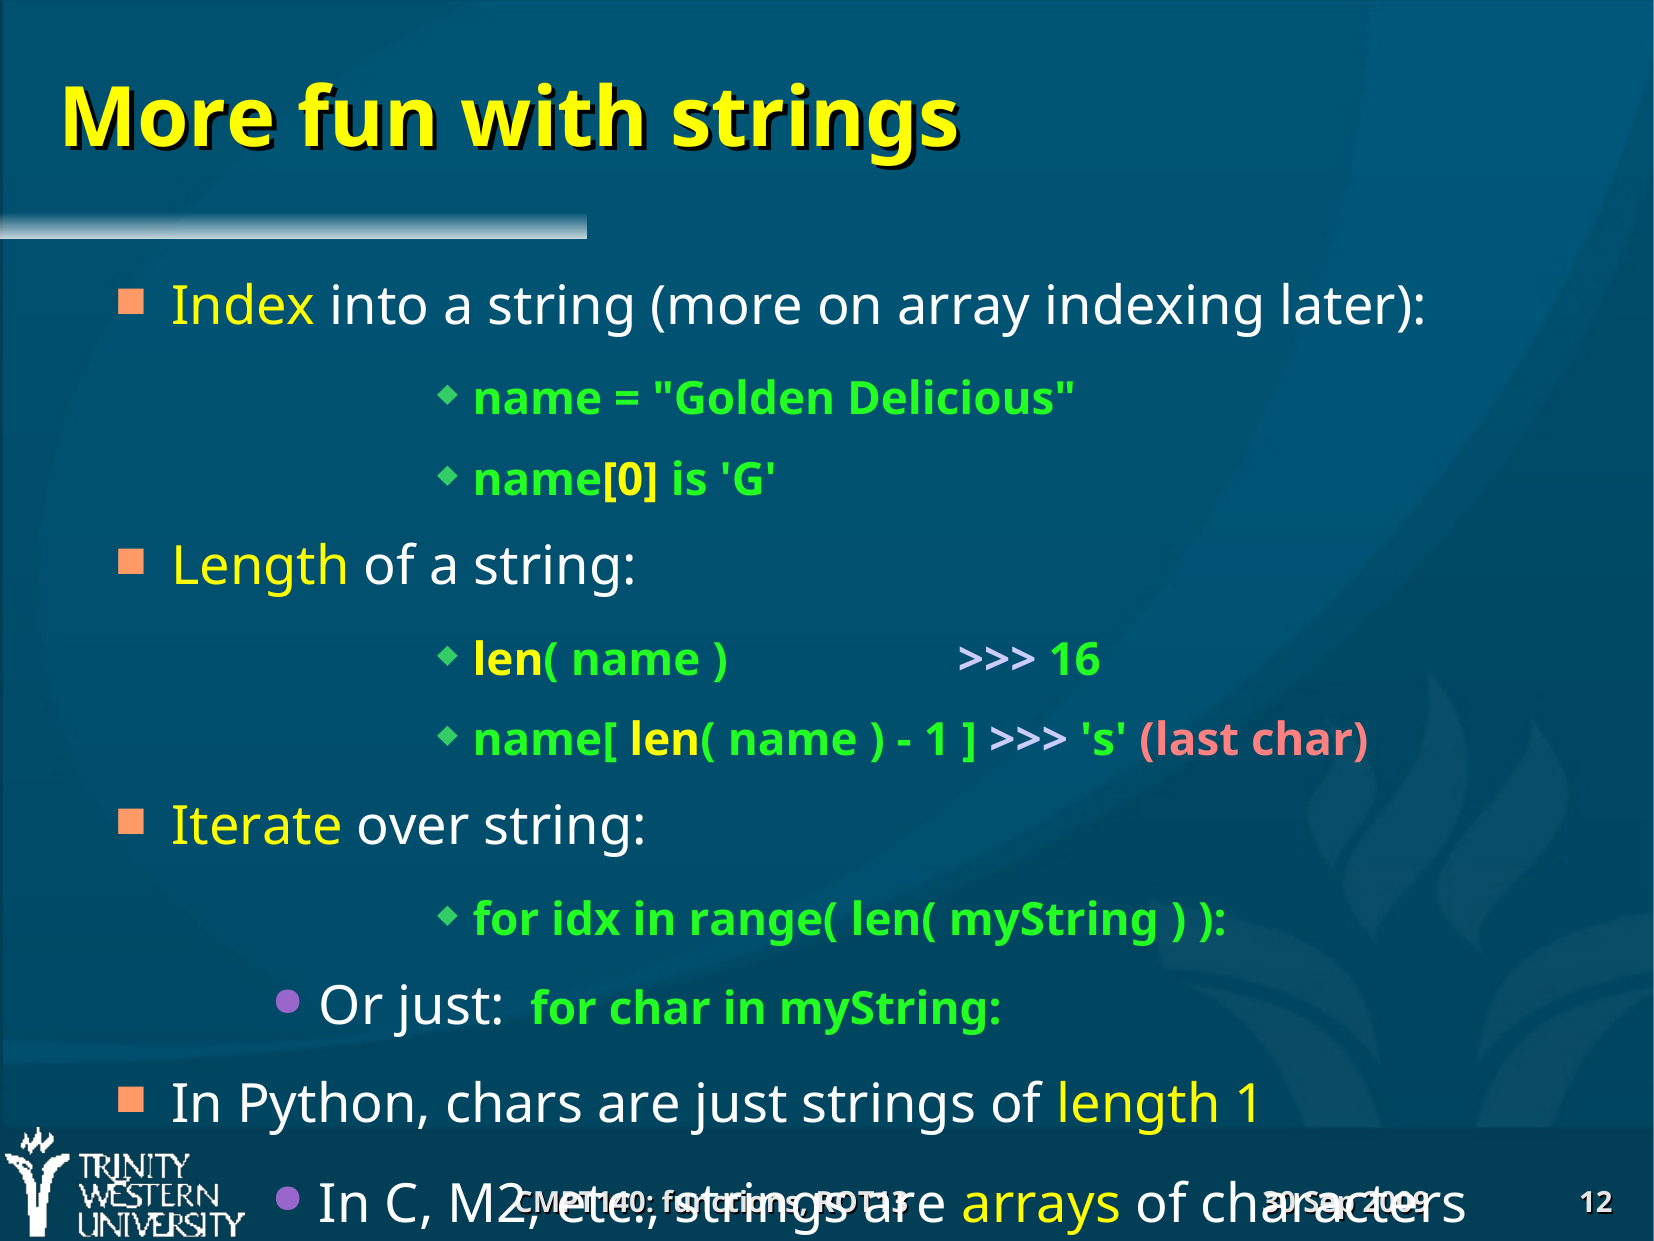

# More fun with strings
Index into a string (more on array indexing later):
name = "Golden Delicious"
name[0] is 'G'
Length of a string:
len( name )				>>> 16
name[ len( name ) - 1 ] >>> 's' (last char)
Iterate over string:
for idx in range( len( myString ) ):
Or just:	 for char in myString:
In Python, chars are just strings of length 1
In C, M2, etc., strings are arrays of characters
CMPT140: functions, ROT13
30 Sep 2009
12